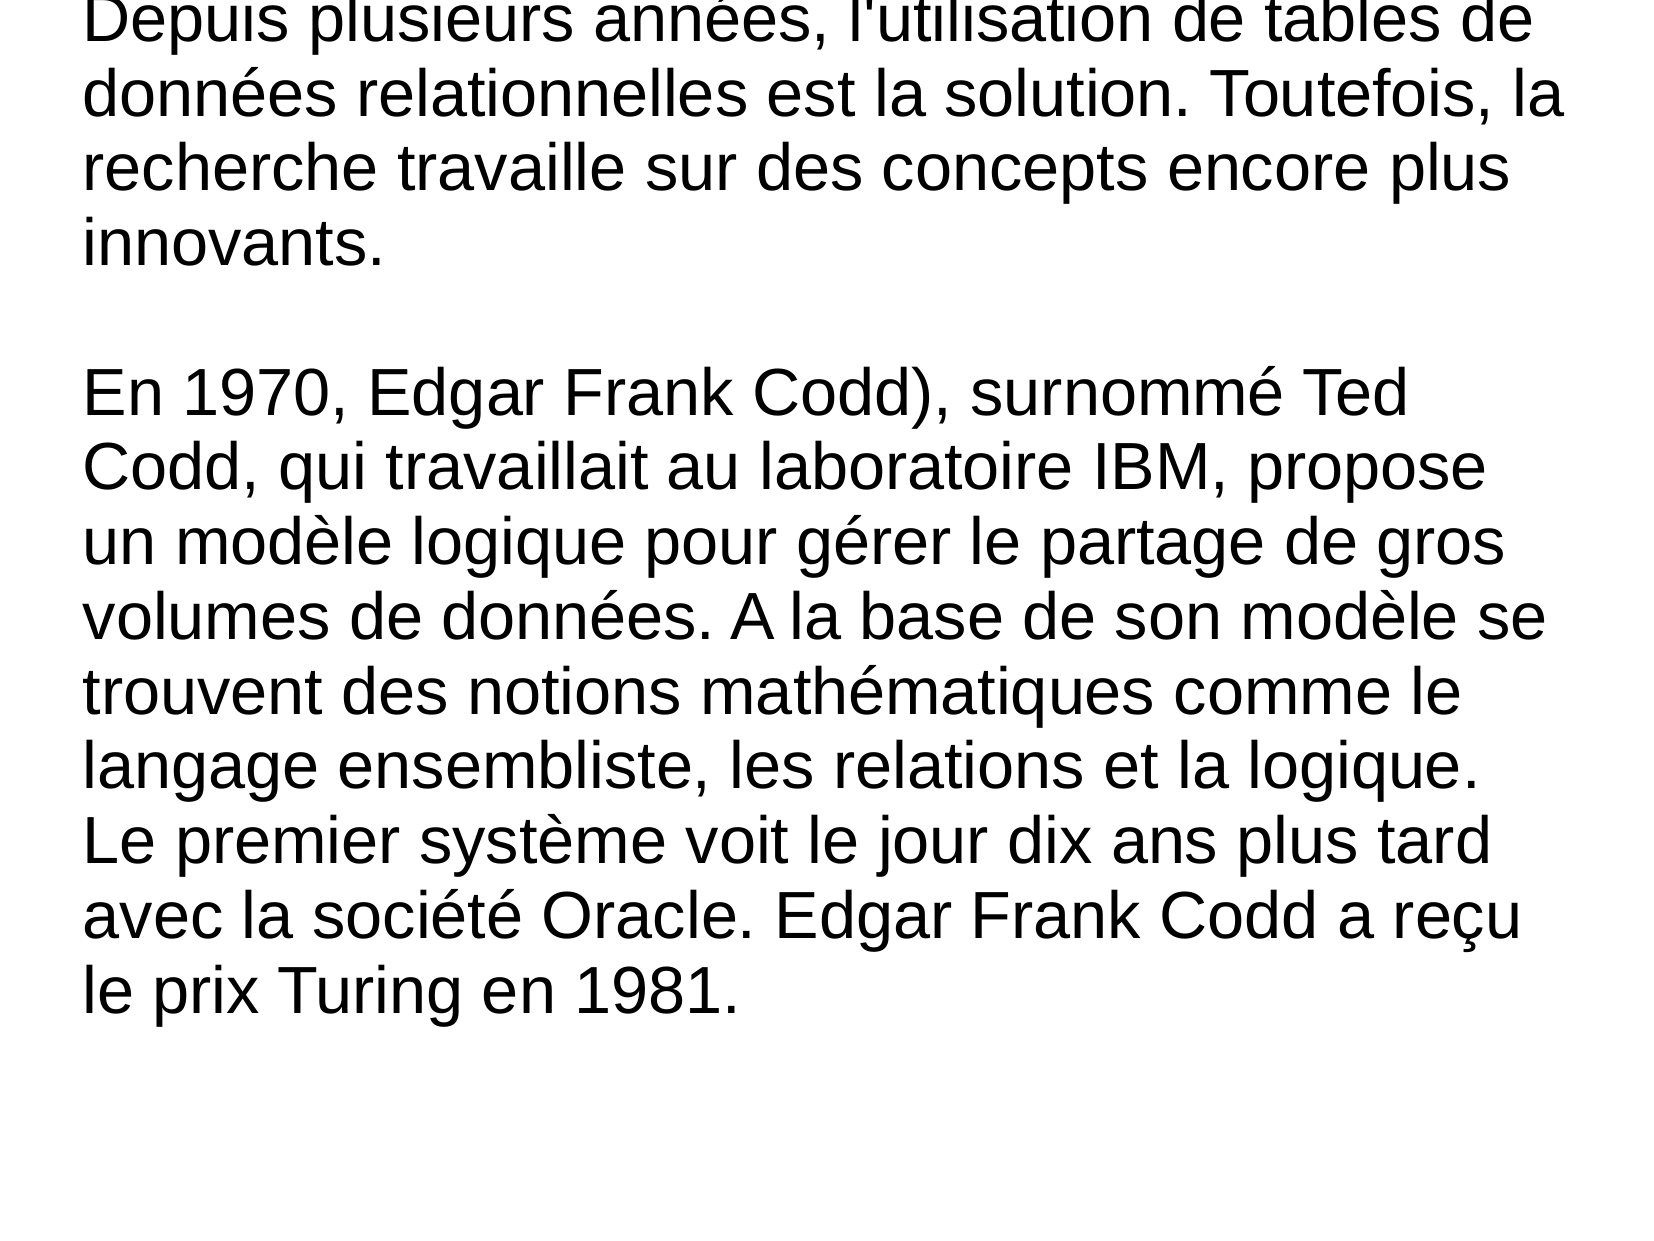

# Depuis plusieurs années, l'utilisation de tables de données relationnelles est la solution. Toutefois, la recherche travaille sur des concepts encore plus innovants.
En 1970, Edgar Frank Codd), surnommé Ted Codd, qui travaillait au laboratoire IBM, propose un modèle logique pour gérer le partage de gros volumes de données. A la base de son modèle se trouvent des notions mathématiques comme le langage ensembliste, les relations et la logique. Le premier système voit le jour dix ans plus tard avec la société Oracle. Edgar Frank Codd a reçu le prix Turing en 1981.